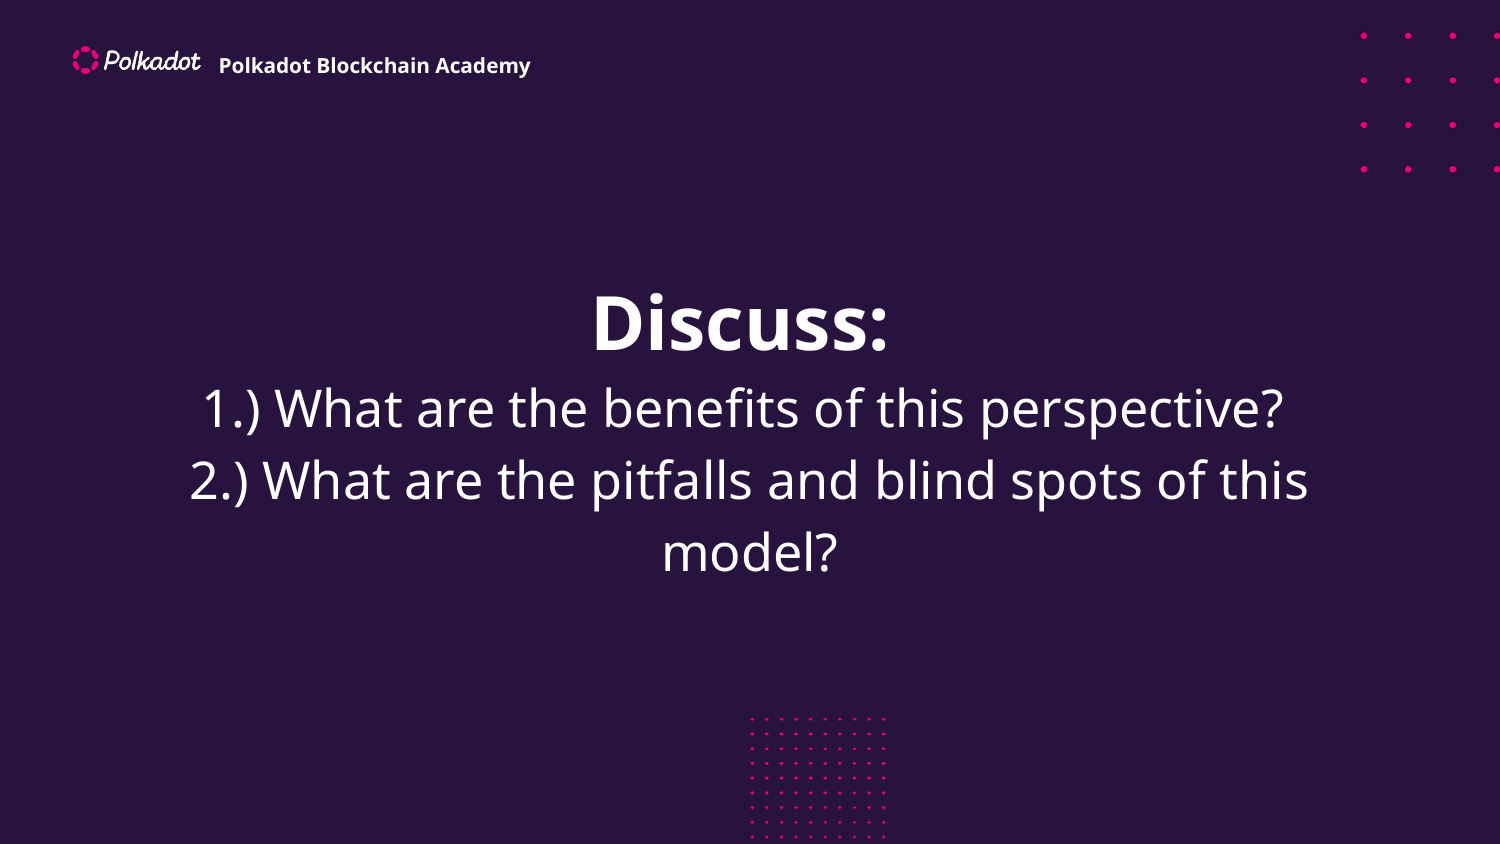

# Discuss: 1.) What are the benefits of this perspective? 2.) What are the pitfalls and blind spots of this model?